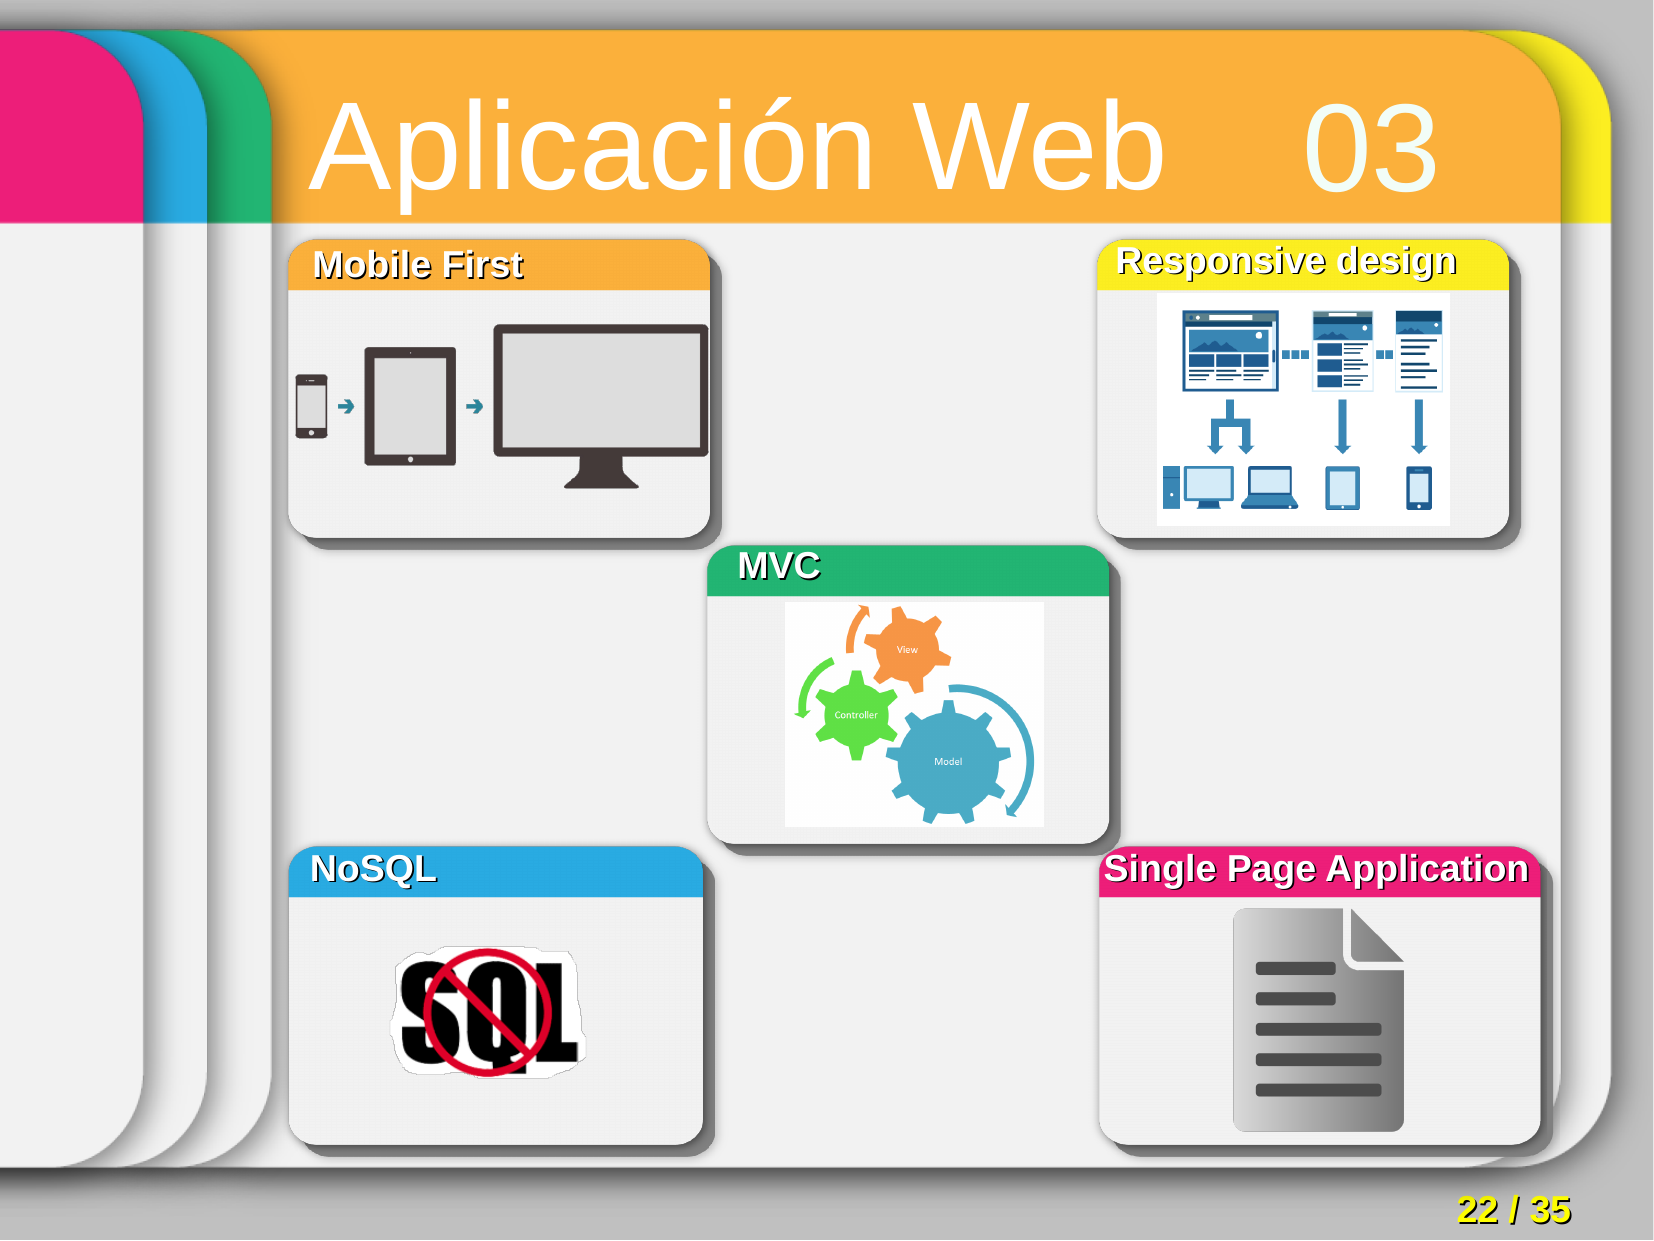

03
# Aplicación Web
Mobile First
Responsive design
MVC
NoSQL
Single Page Application